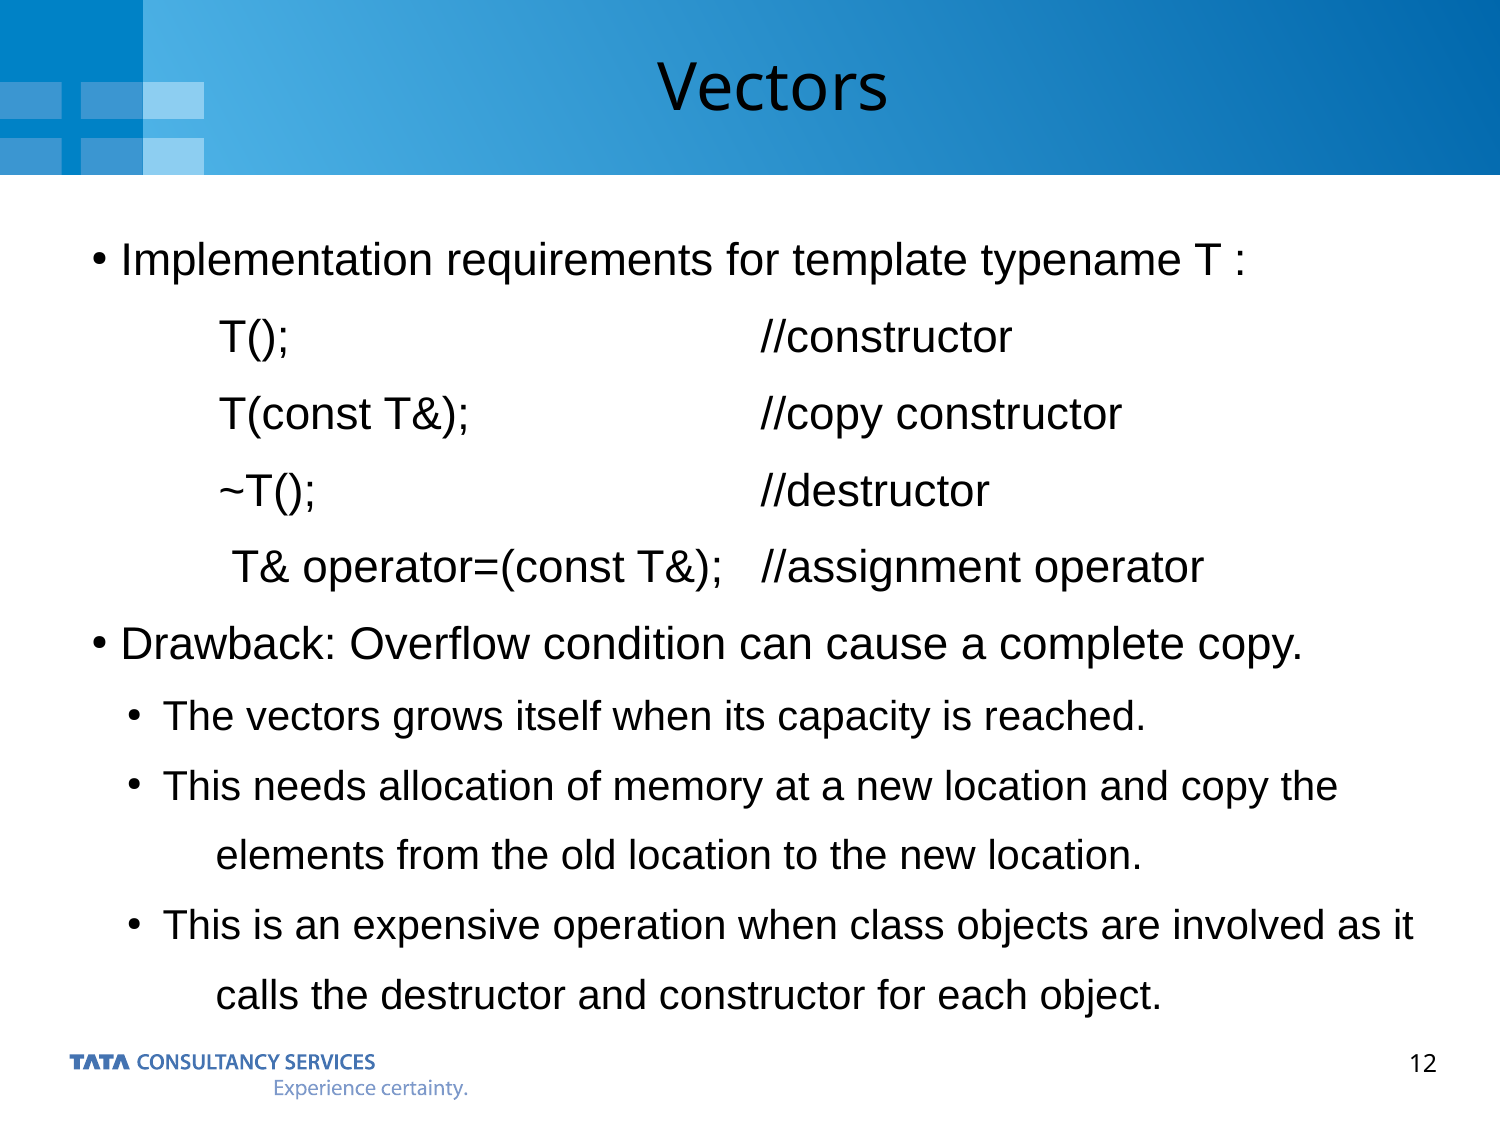

Vectors
 Implementation requirements for template typename T :
 	T(); 			 			 //constructor
	T(const T&); 				 //copy constructor
	~T(); 		 			 //destructor
	 T& operator=(const T&); //assignment operator
 Drawback: Overflow condition can cause a complete copy.
The vectors grows itself when its capacity is reached.
This needs allocation of memory at a new location and copy the elements from the old location to the new location.
This is an expensive operation when class objects are involved as it calls the destructor and constructor for each object.